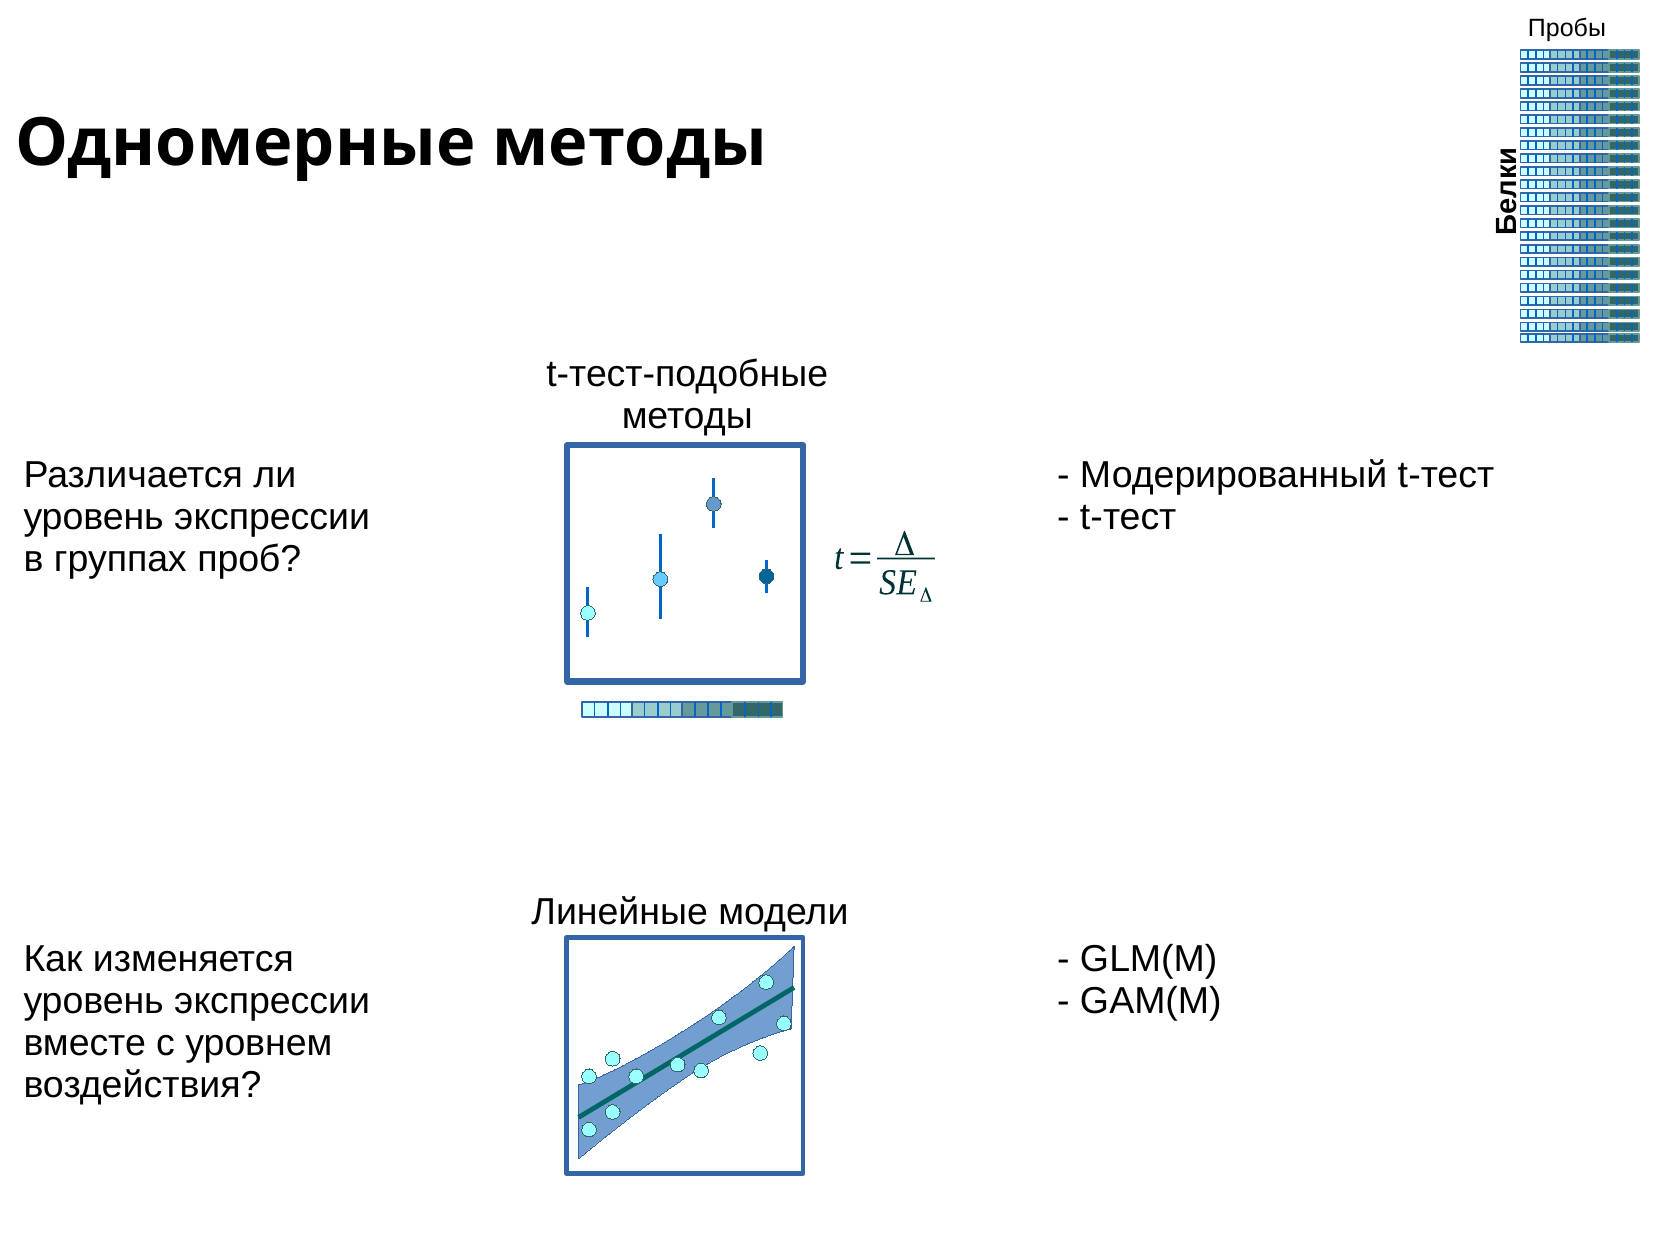

Пробы
Белки
# Одномерные методы
t-тест-подобные
методы
Различается ли
уровень экспрессии
в группах проб?
- Модерированный t-тест
- t-тест
Линейные модели
Как изменяется
уровень экспрессии
вместе с уровнем воздействия?
- GLM(M)
- GAM(M)